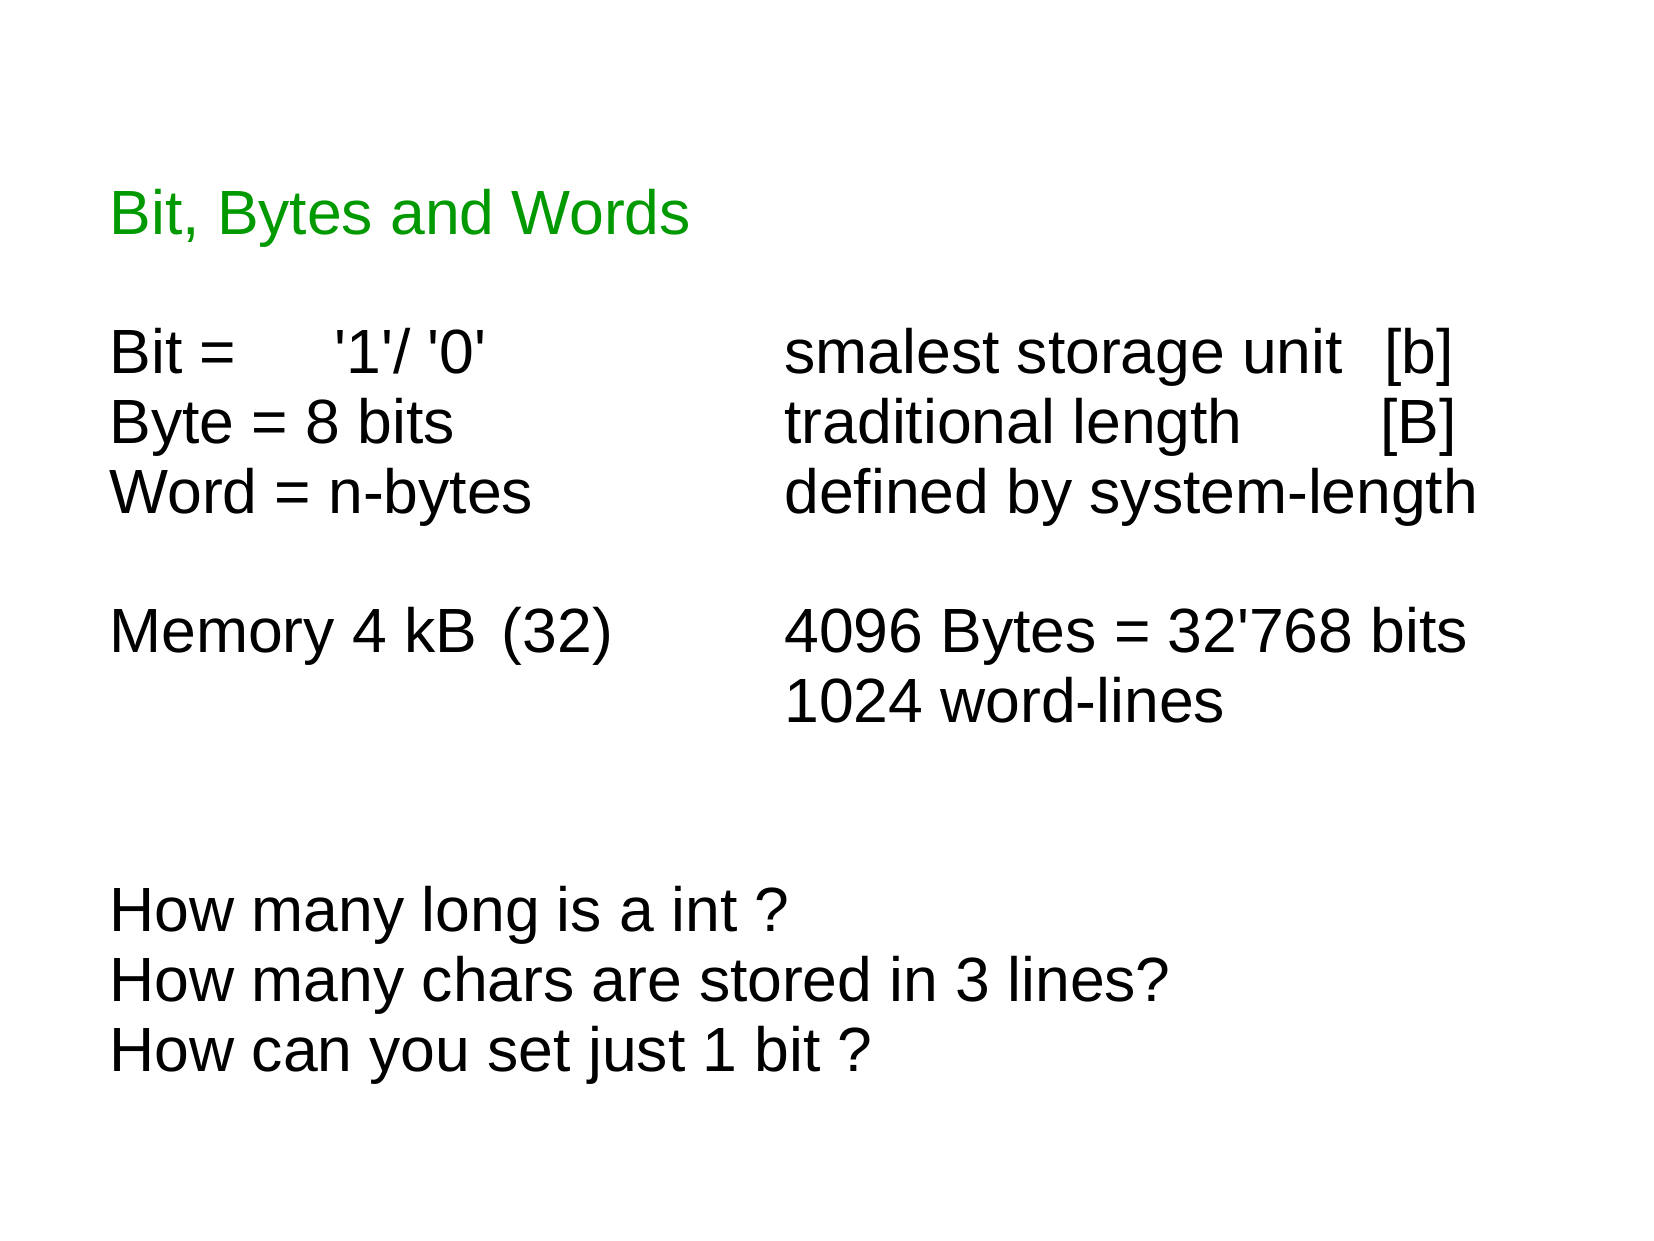

Bit, Bytes and Words
Bit = 		'1'/ '0' 				smalest storage unit	[b]
Byte = 8 bits 				traditional length [B]
Word = n-bytes 				defined by system-length
Memory 4 kB	 (32)			4096 Bytes = 32'768 bits
									1024 word-lines
How many long is a int ?
How many chars are stored in 3 lines?
How can you set just 1 bit ?